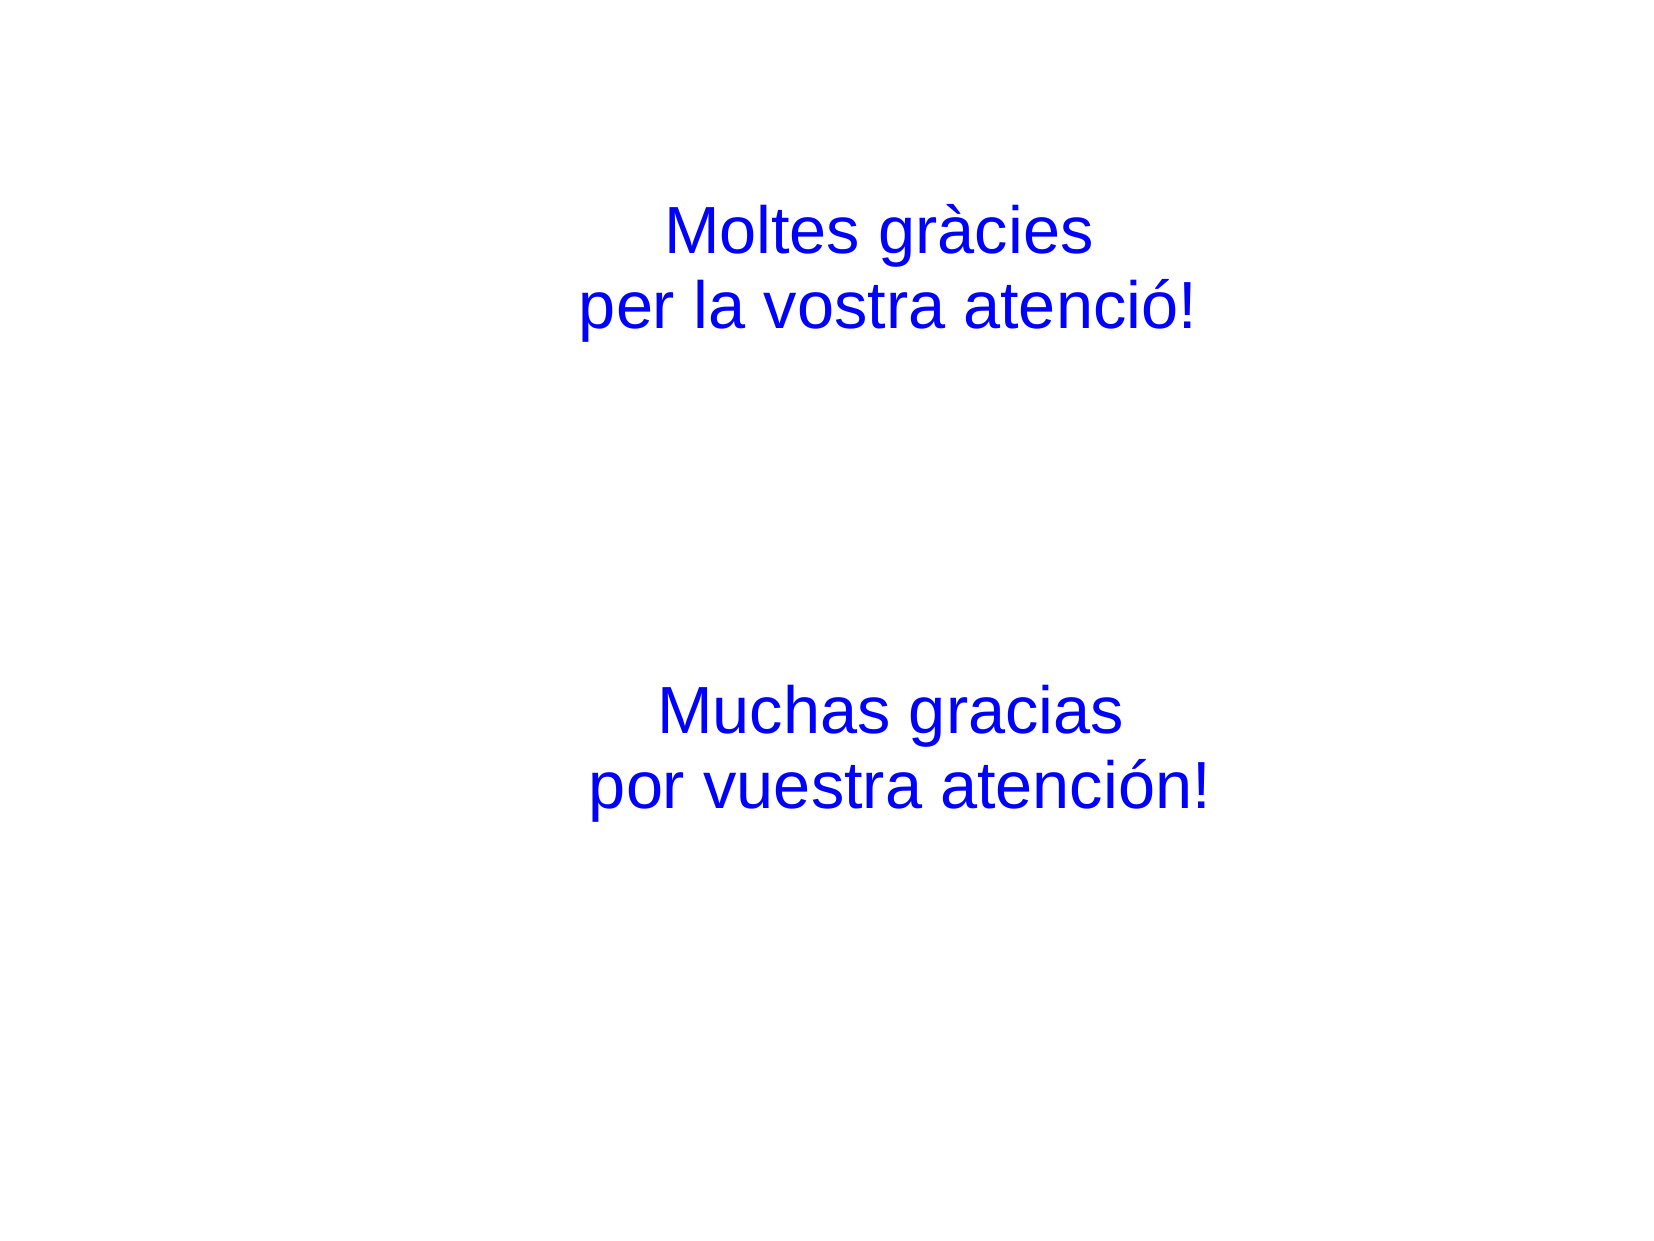

Moltes gràcies
per la vostra atenció!
Muchas gracias
por vuestra atención!